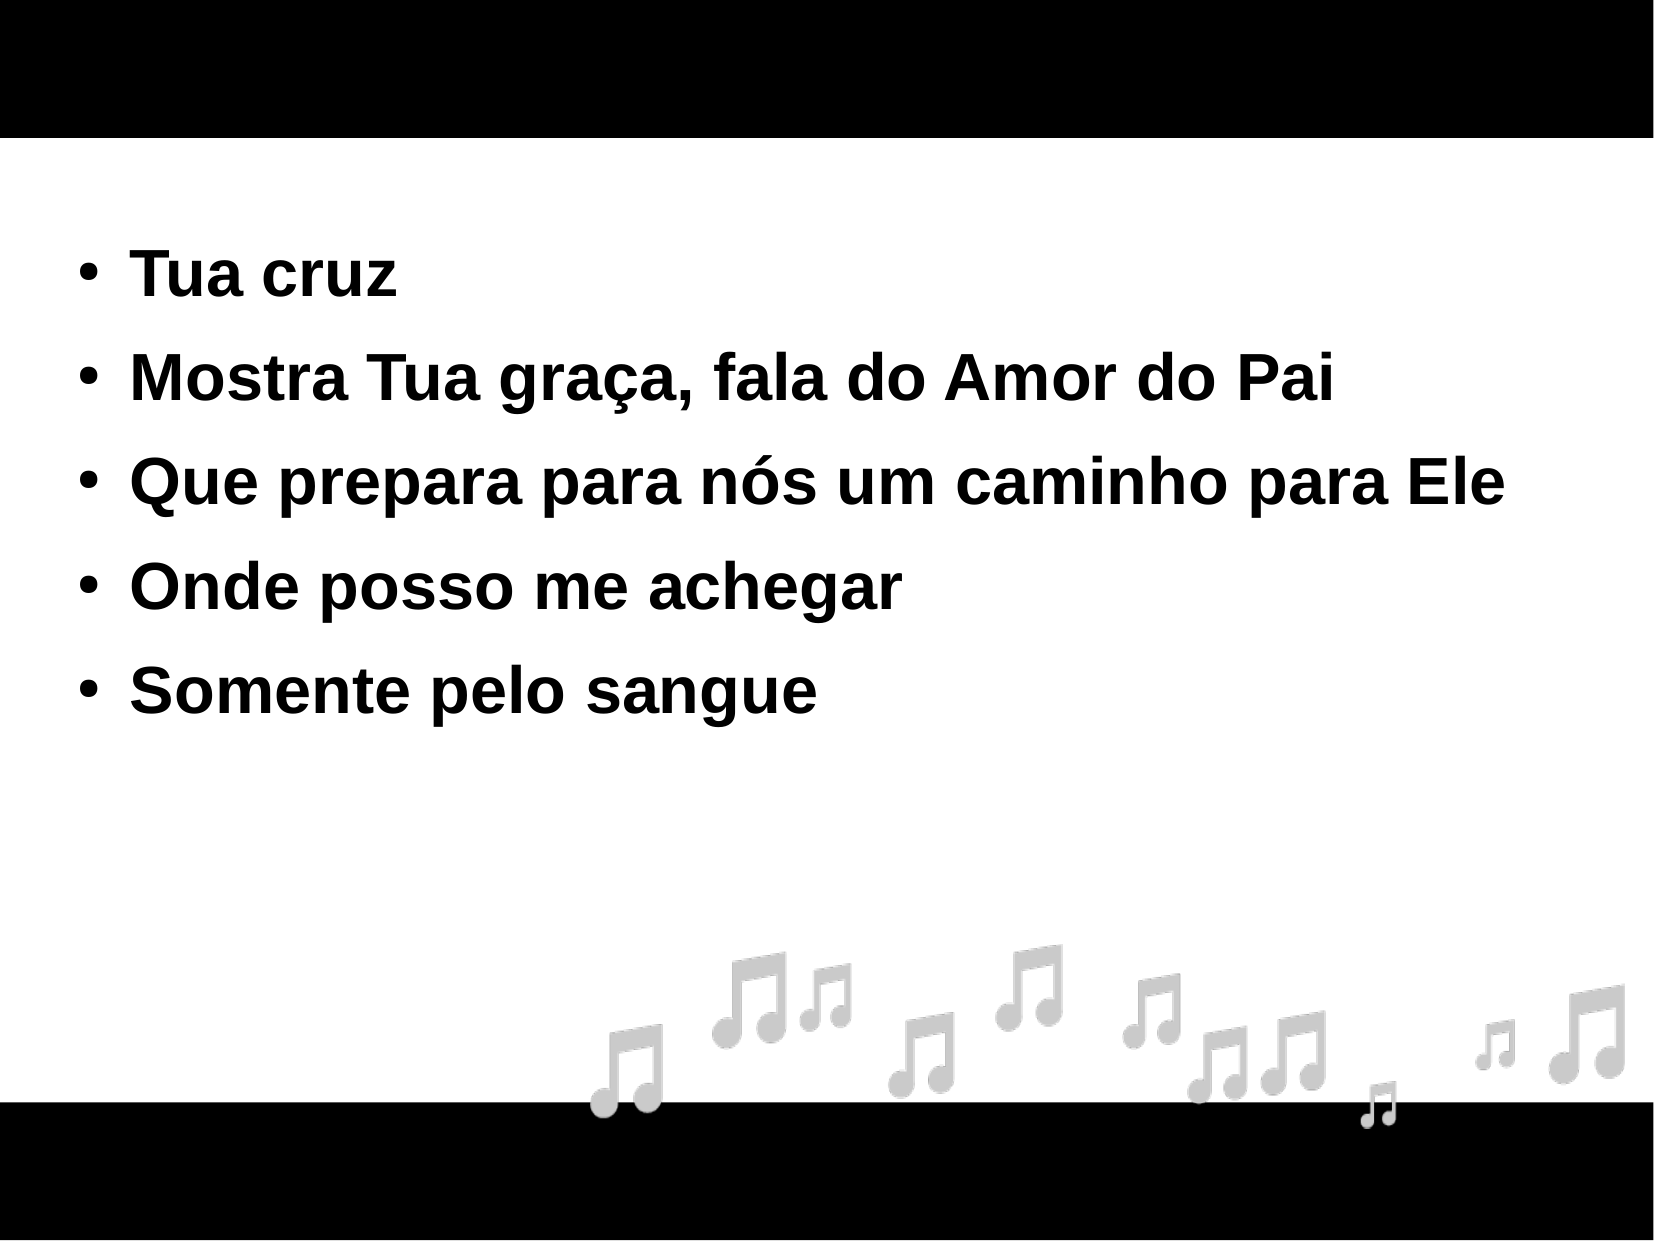

# Tua cruz
Mostra Tua graça, fala do Amor do Pai
Que prepara para nós um caminho para Ele
Onde posso me achegar
Somente pelo sangue